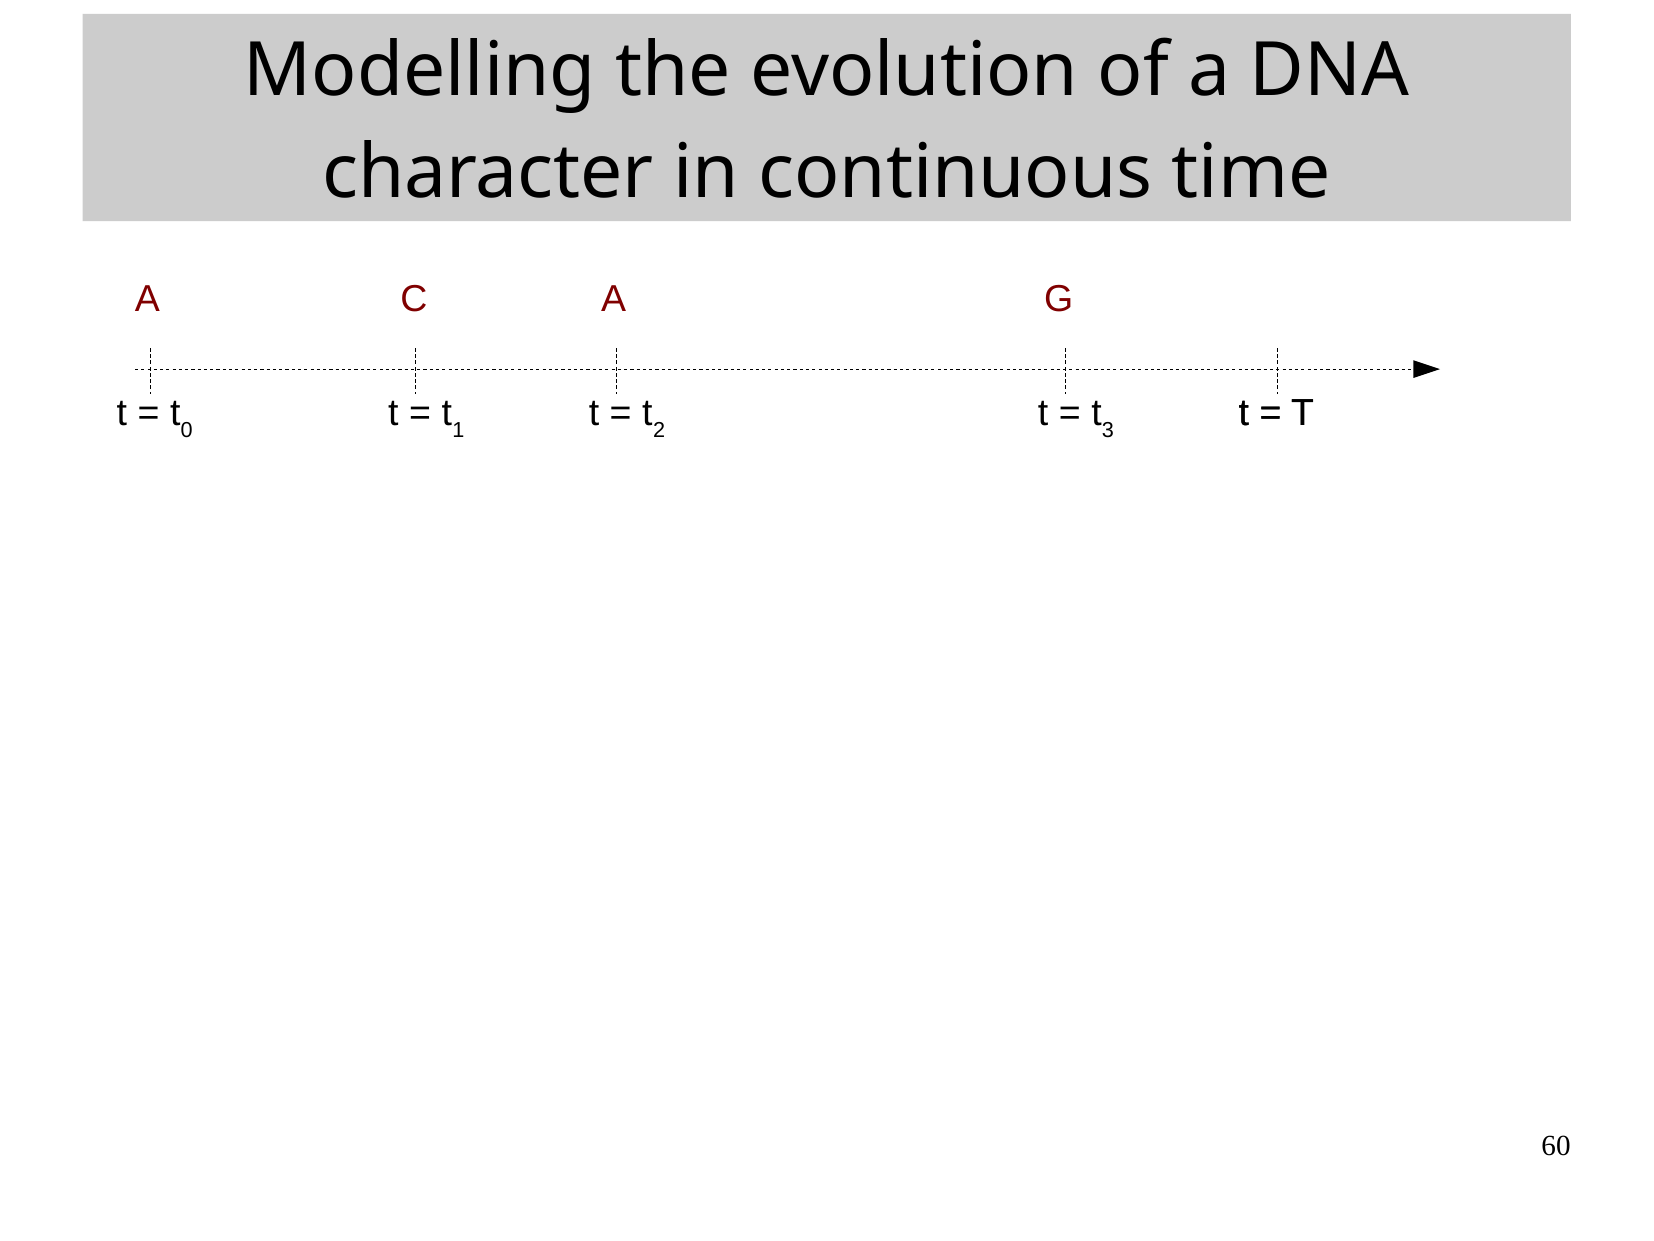

# Modelling the evolution of a DNA character in continuous time
A
C
A
G
t = t0
t = t1
t = t2
t = t3
t = T
t = T
60